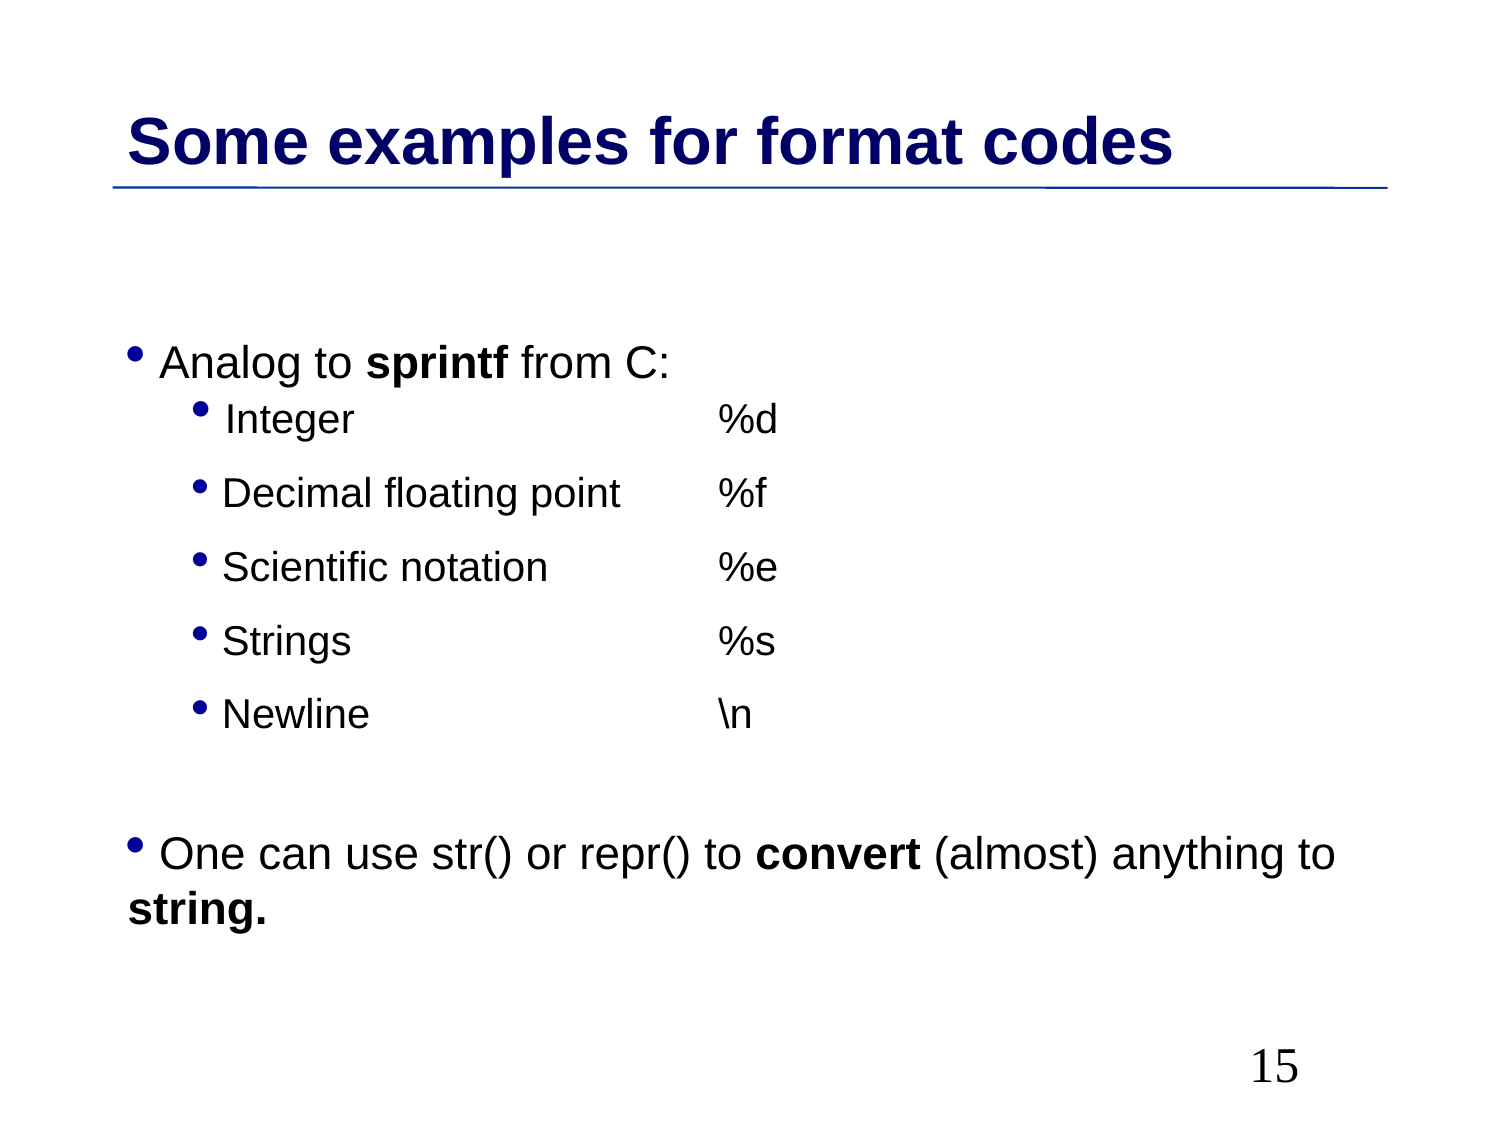

# Some examples for format codes
 Analog to sprintf from C:
 Integer					%d
 Decimal floating point 		%f
 Scientific notation 			%e
 Strings					%s
 Newline					\n
 One can use str() or repr() to convert (almost) anything to string.